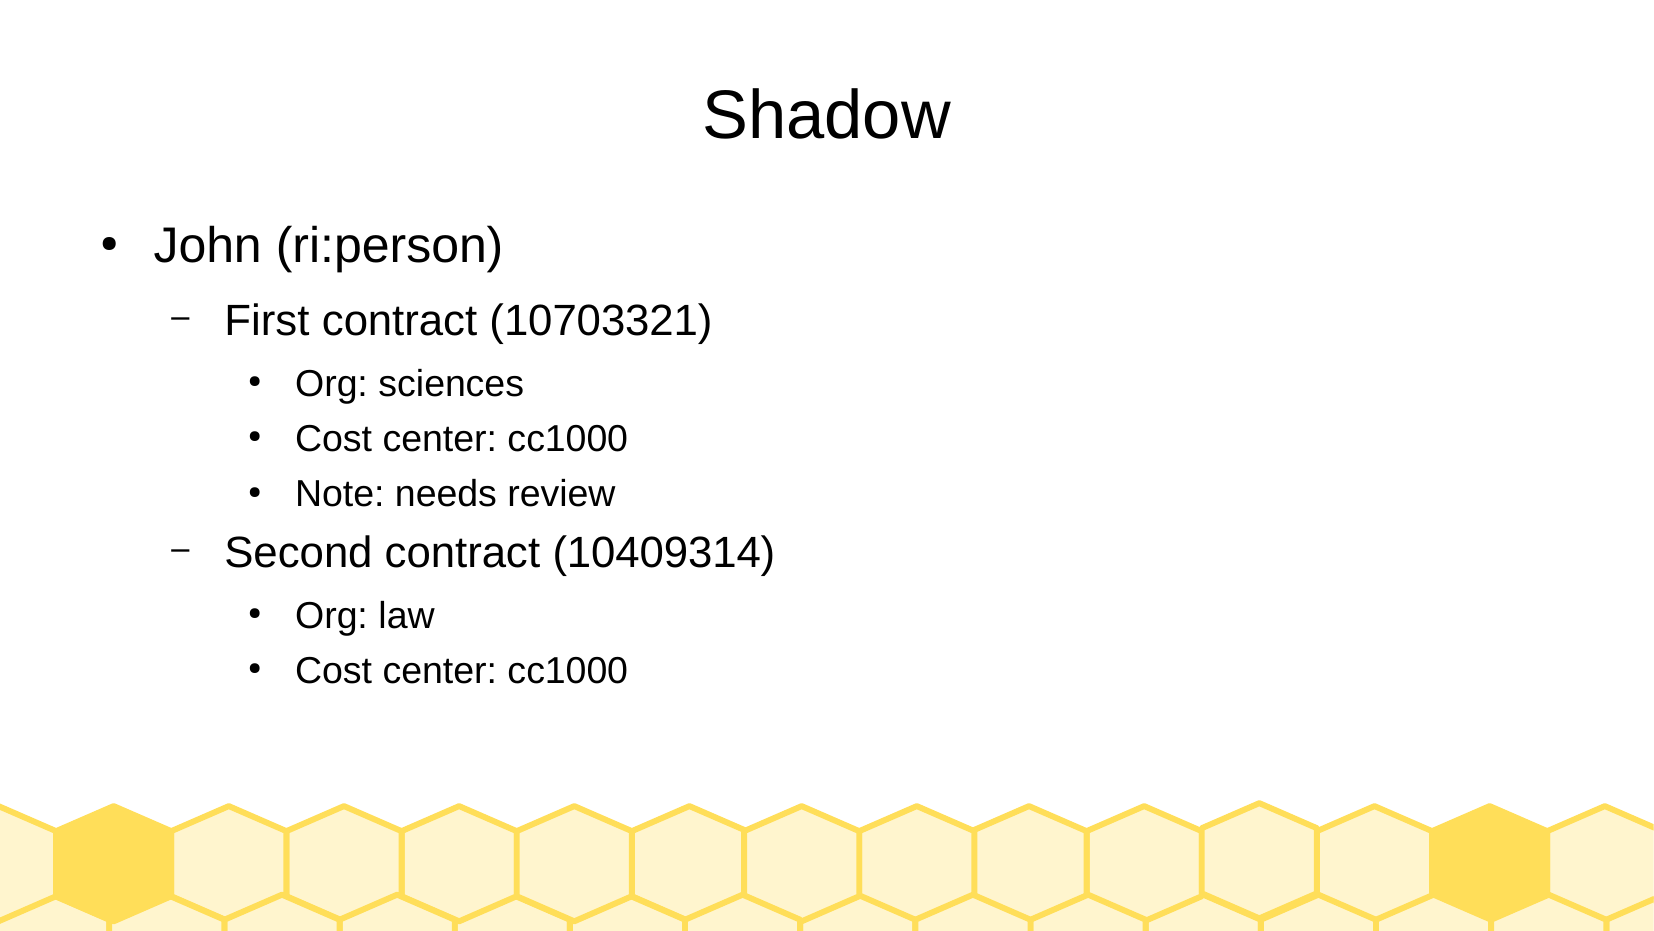

# Shadow
John (ri:person)
First contract (10703321)
Org: sciences
Cost center: cc1000
Note: needs review
Second contract (10409314)
Org: law
Cost center: cc1000